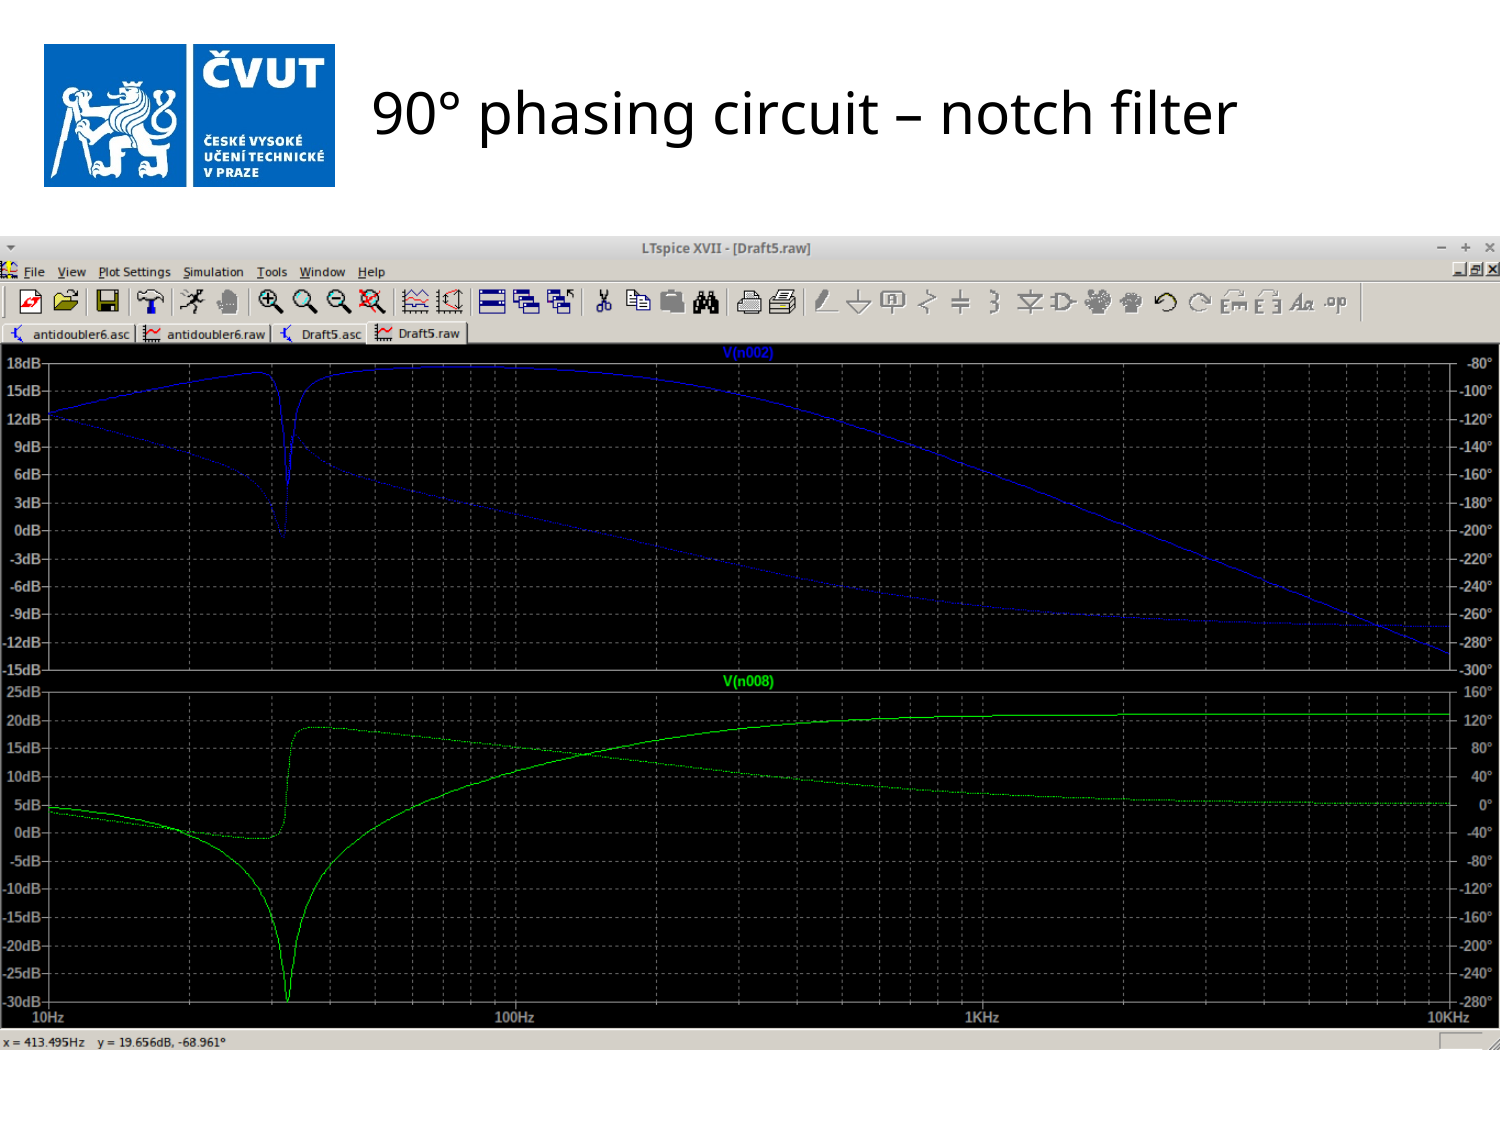

# 90° phasing circuit – notch filter